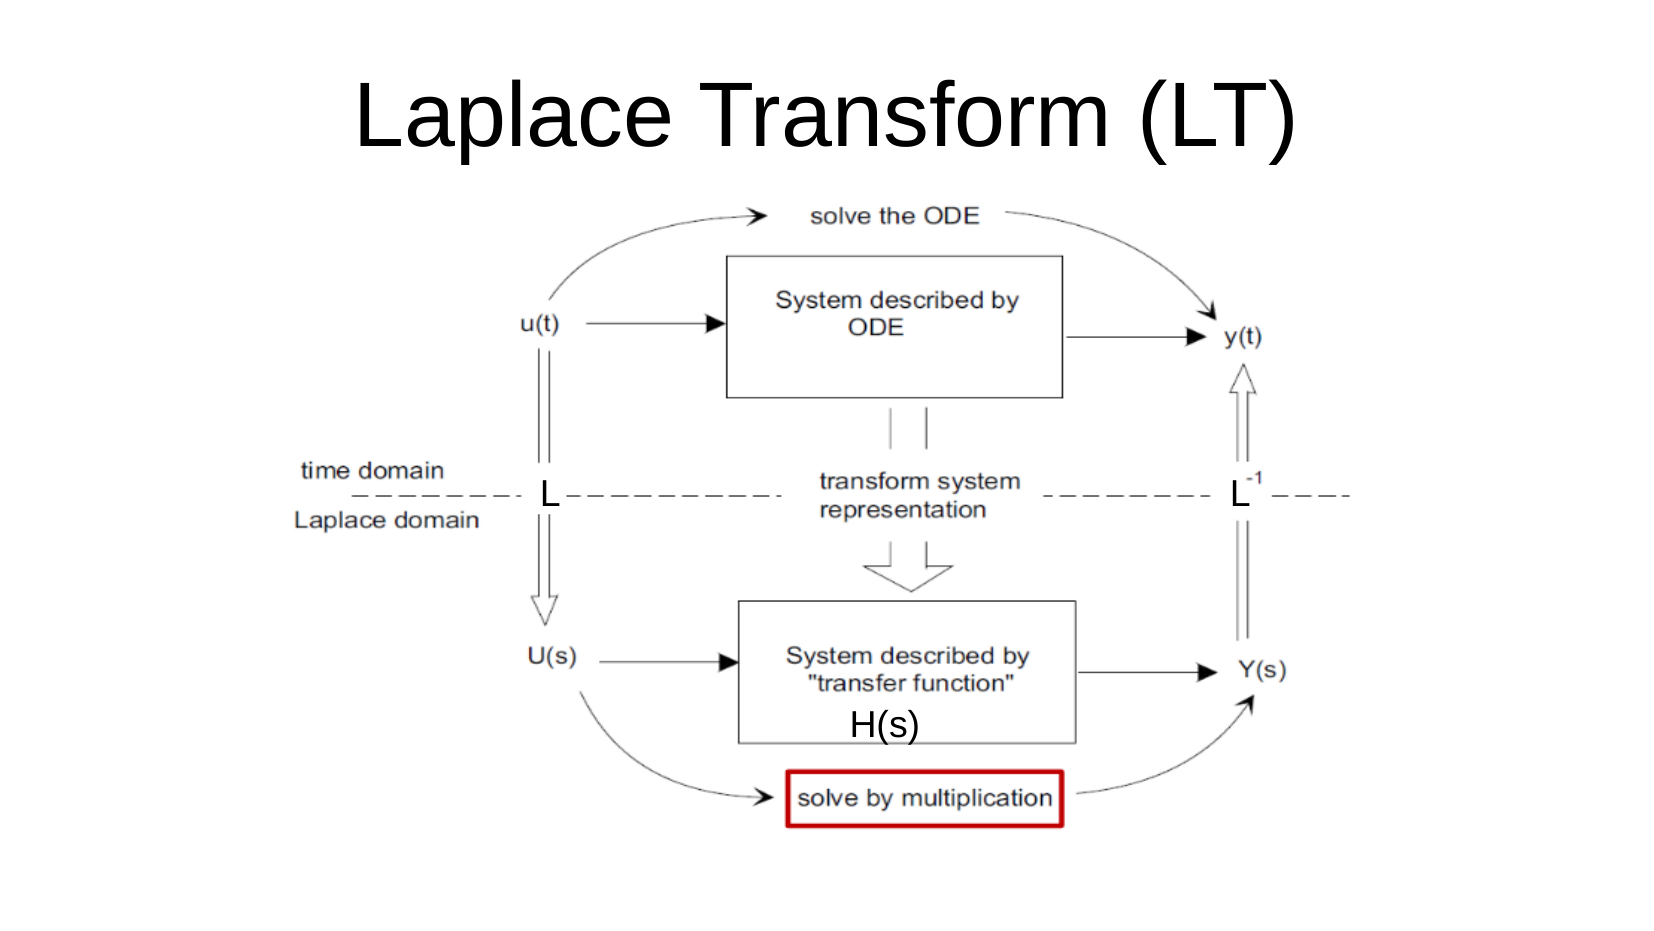

# Laplace Transform (LT)
L
L
H(s)